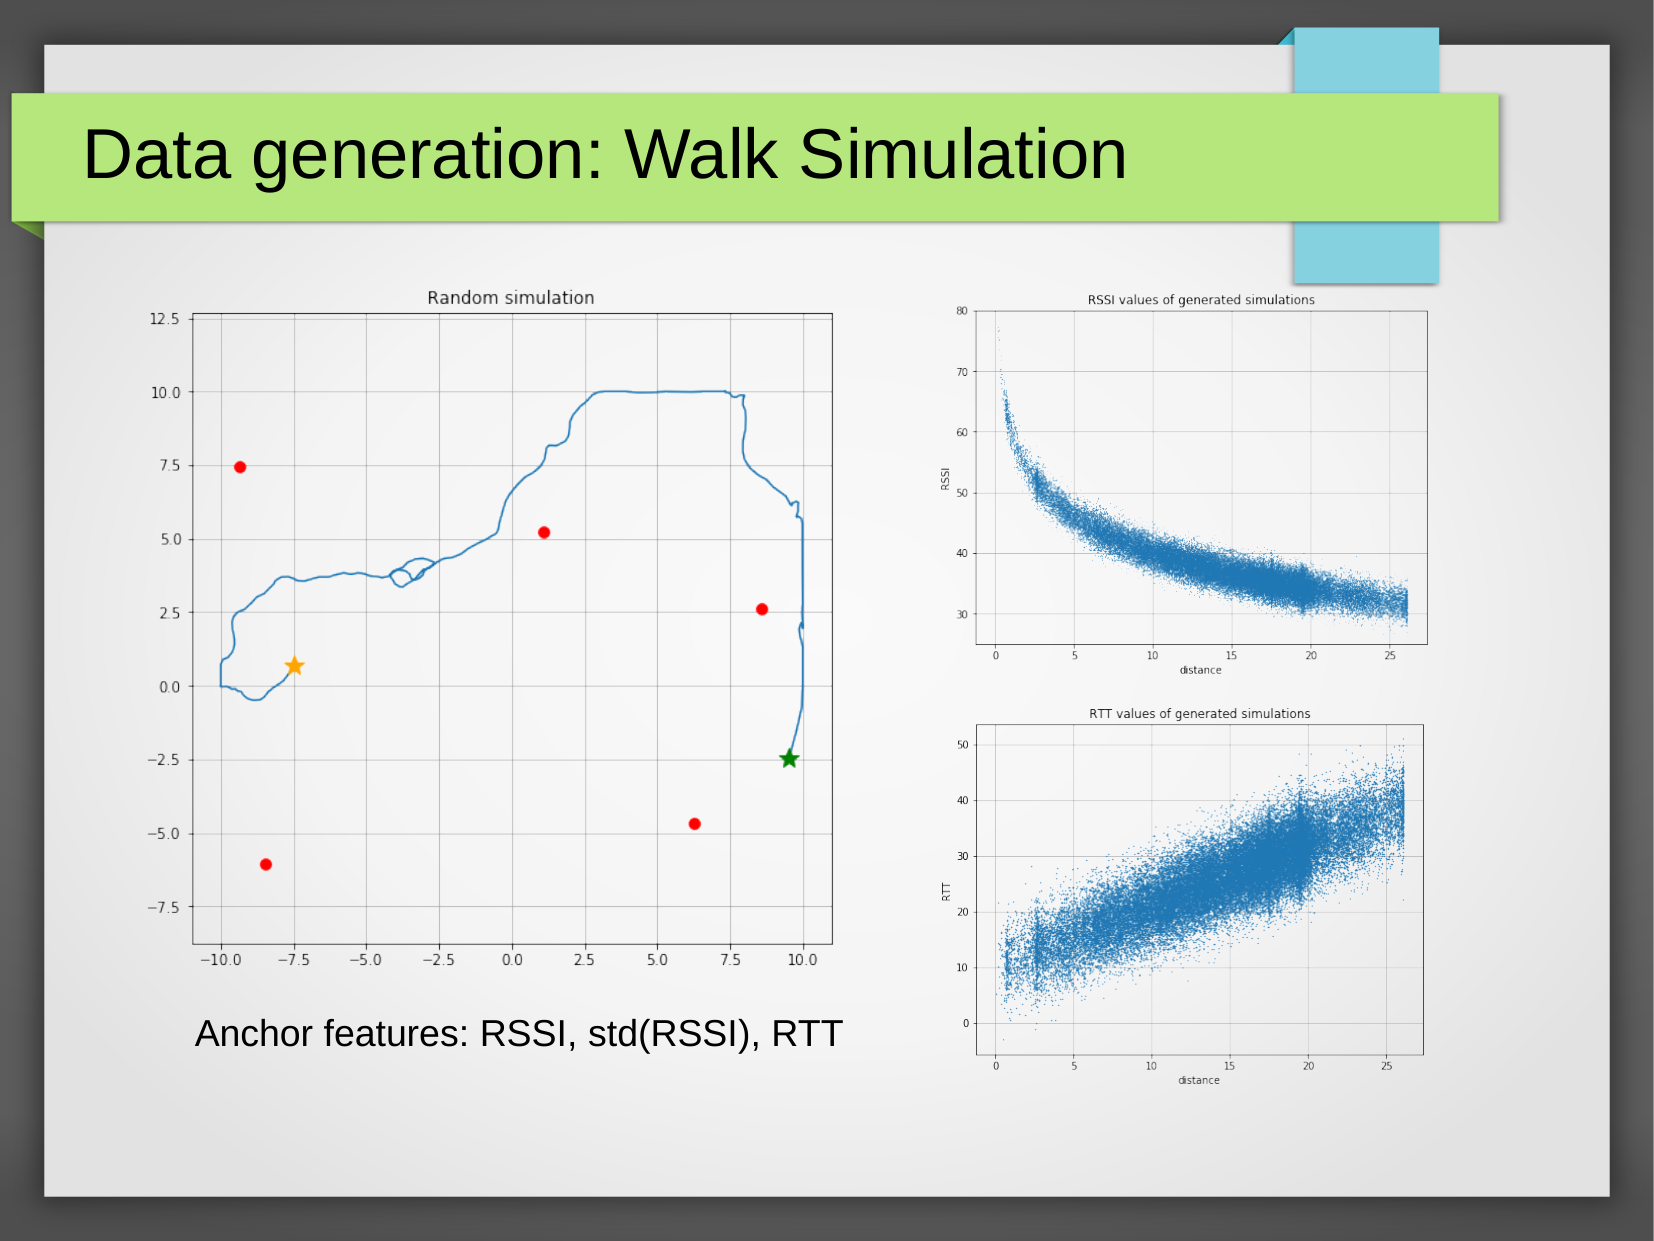

# Data generation: Walk Simulation
Anchor features: RSSI, std(RSSI), RTT